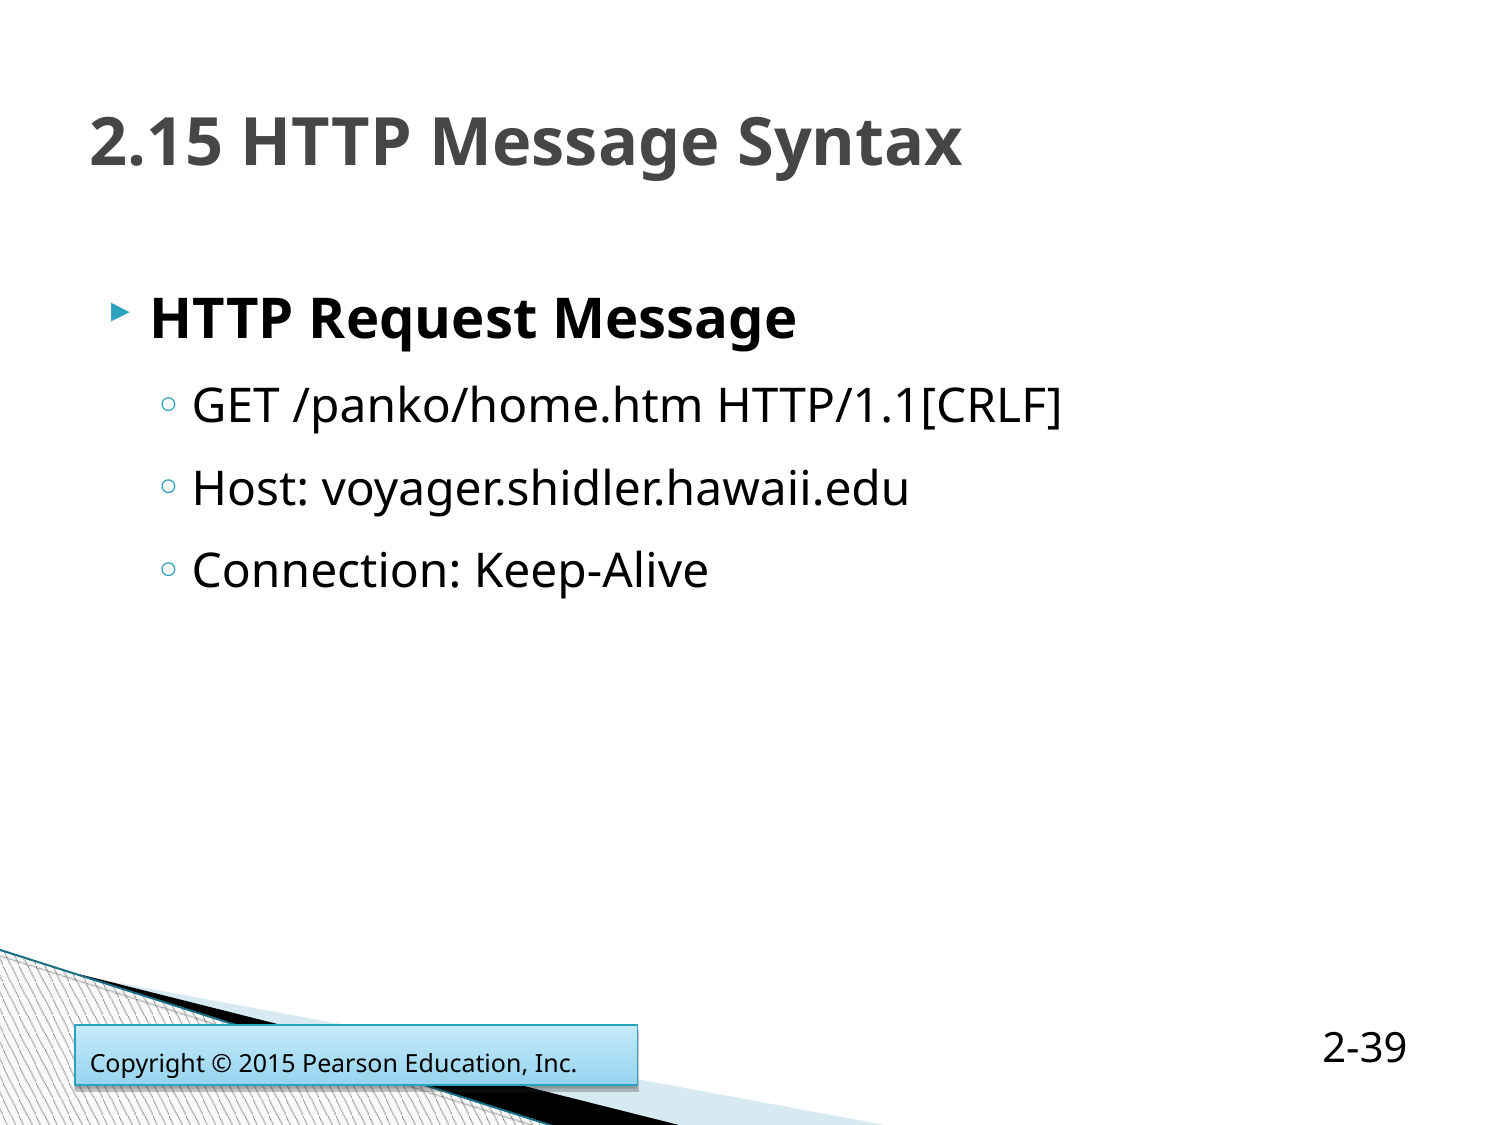

2.15 HTTP Message Syntax
# HTTP Request Message
GET /panko/home.htm HTTP/1.1[CRLF]
Host: voyager.shidler.hawaii.edu
Connection: Keep-Alive
Copyright © 2015 Pearson Education, Inc.